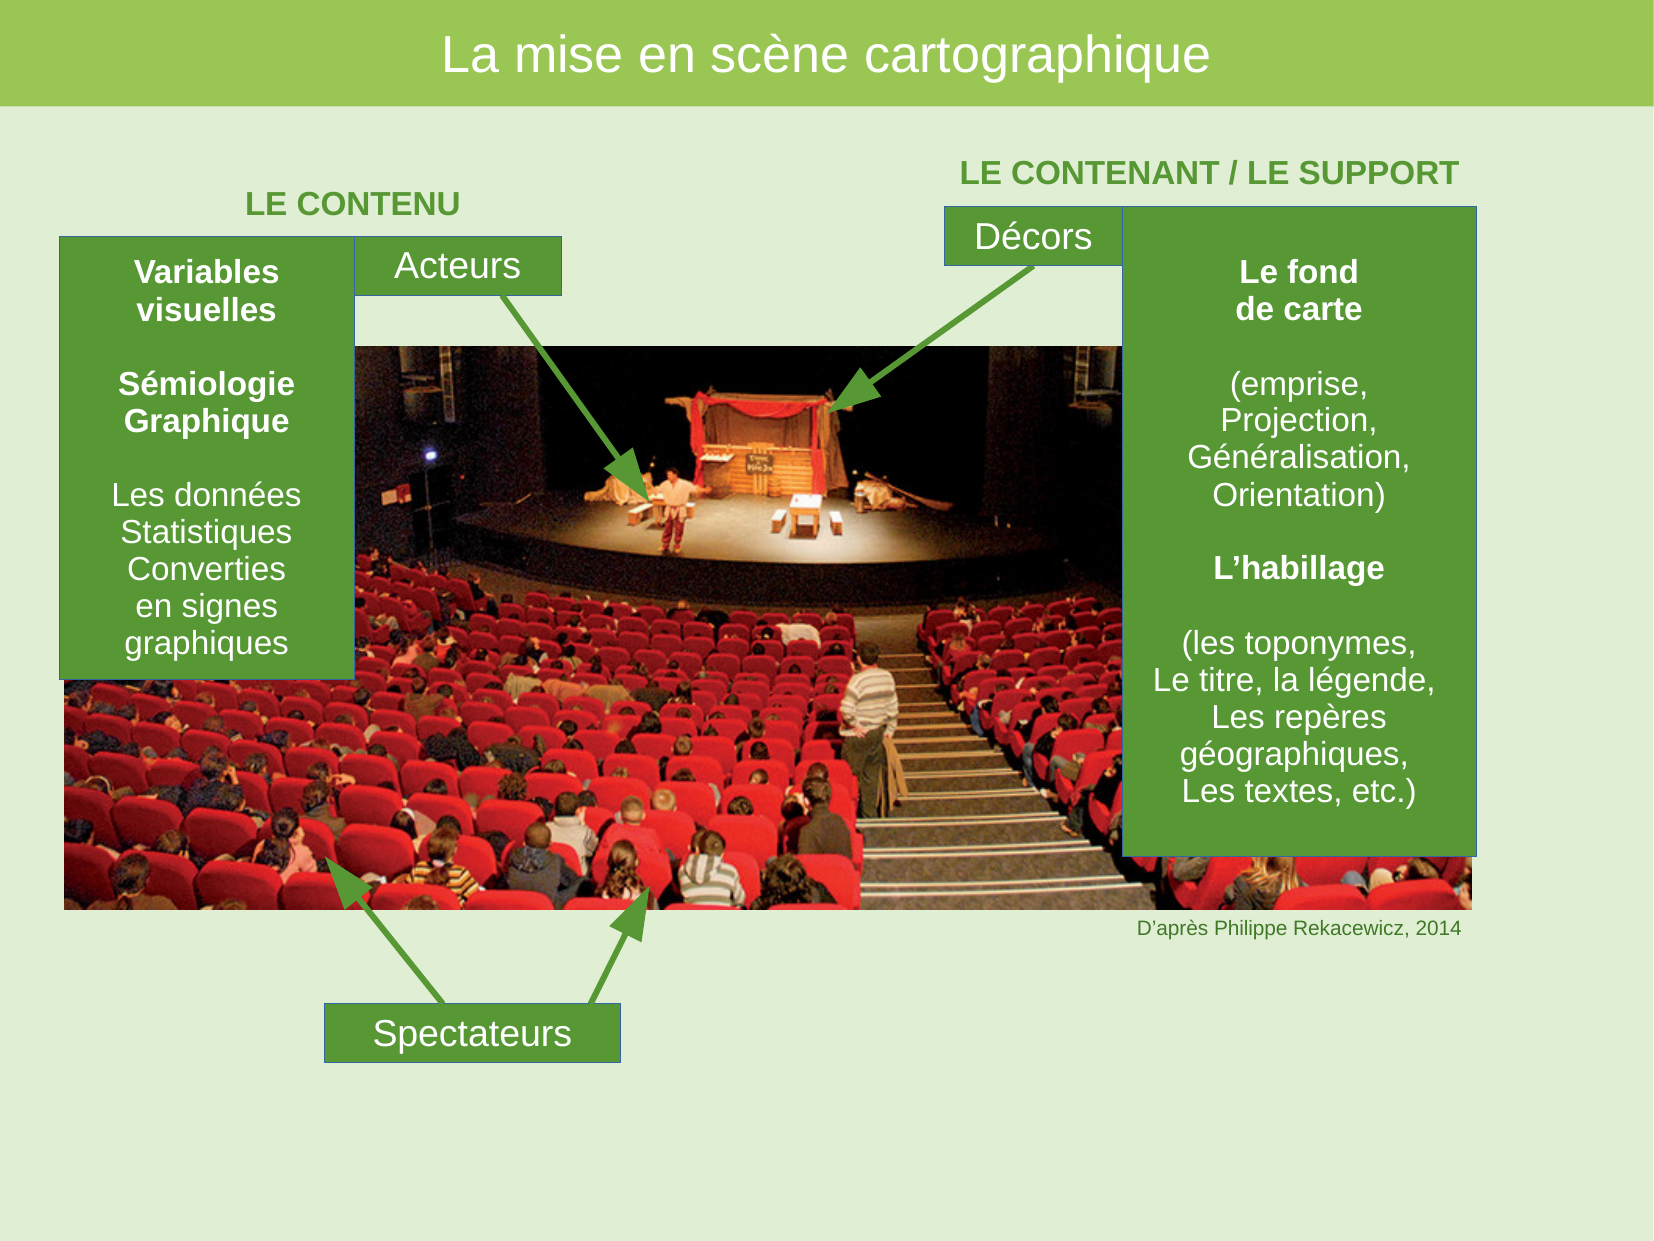

# La mise en scène cartographique
LE CONTENANT / LE SUPPORT
LE CONTENU
Décors
Le fond
de carte
(emprise,
Projection,
Généralisation,
Orientation)
L’habillage
(les toponymes,
Le titre, la légende,
Les repères
géographiques,
Les textes, etc.)
Variables
visuelles
Sémiologie
Graphique
Les données
Statistiques
Converties
en signes
graphiques
Acteurs
D’après Philippe Rekacewicz, 2014
Spectateurs